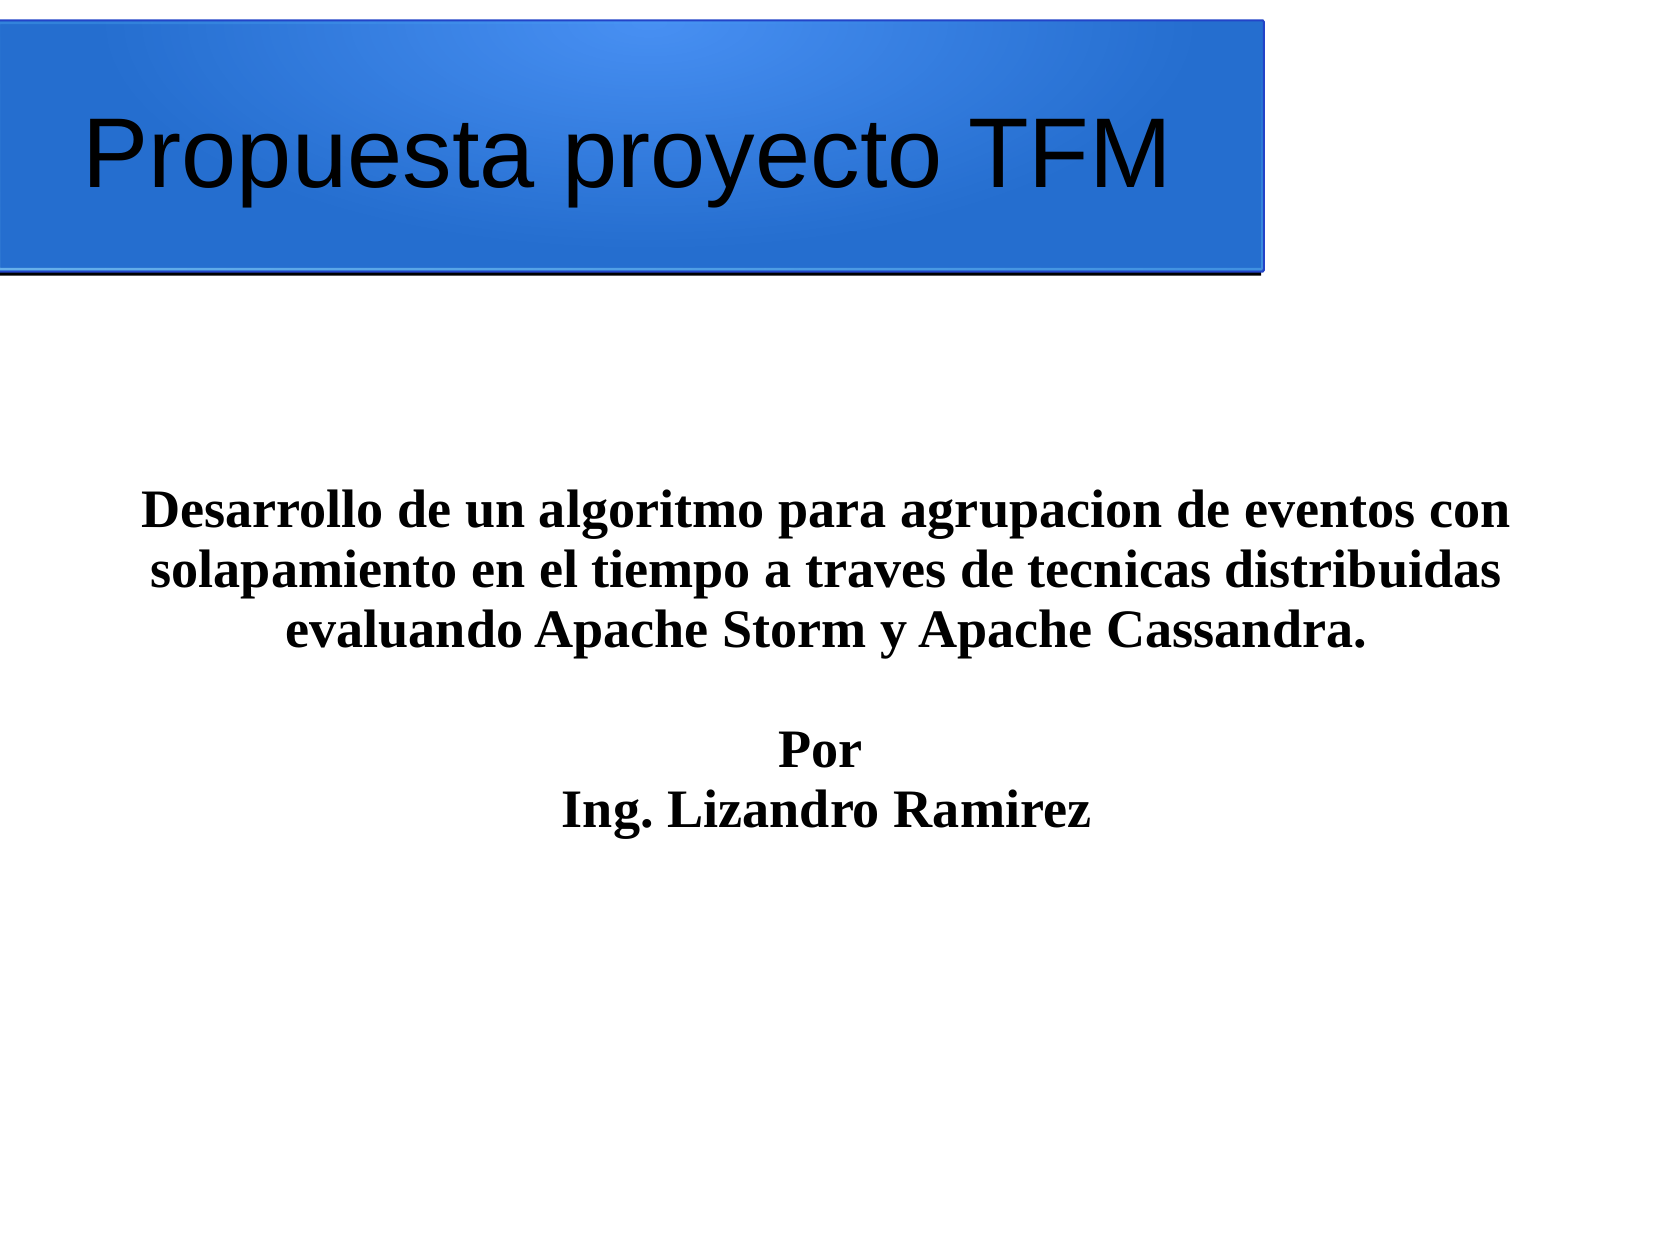

# Propuesta proyecto TFM
Desarrollo de un algoritmo para agrupacion de eventos con solapamiento en el tiempo a traves de tecnicas distribuidas evaluando Apache Storm y Apache Cassandra.
Por
Ing. Lizandro Ramirez